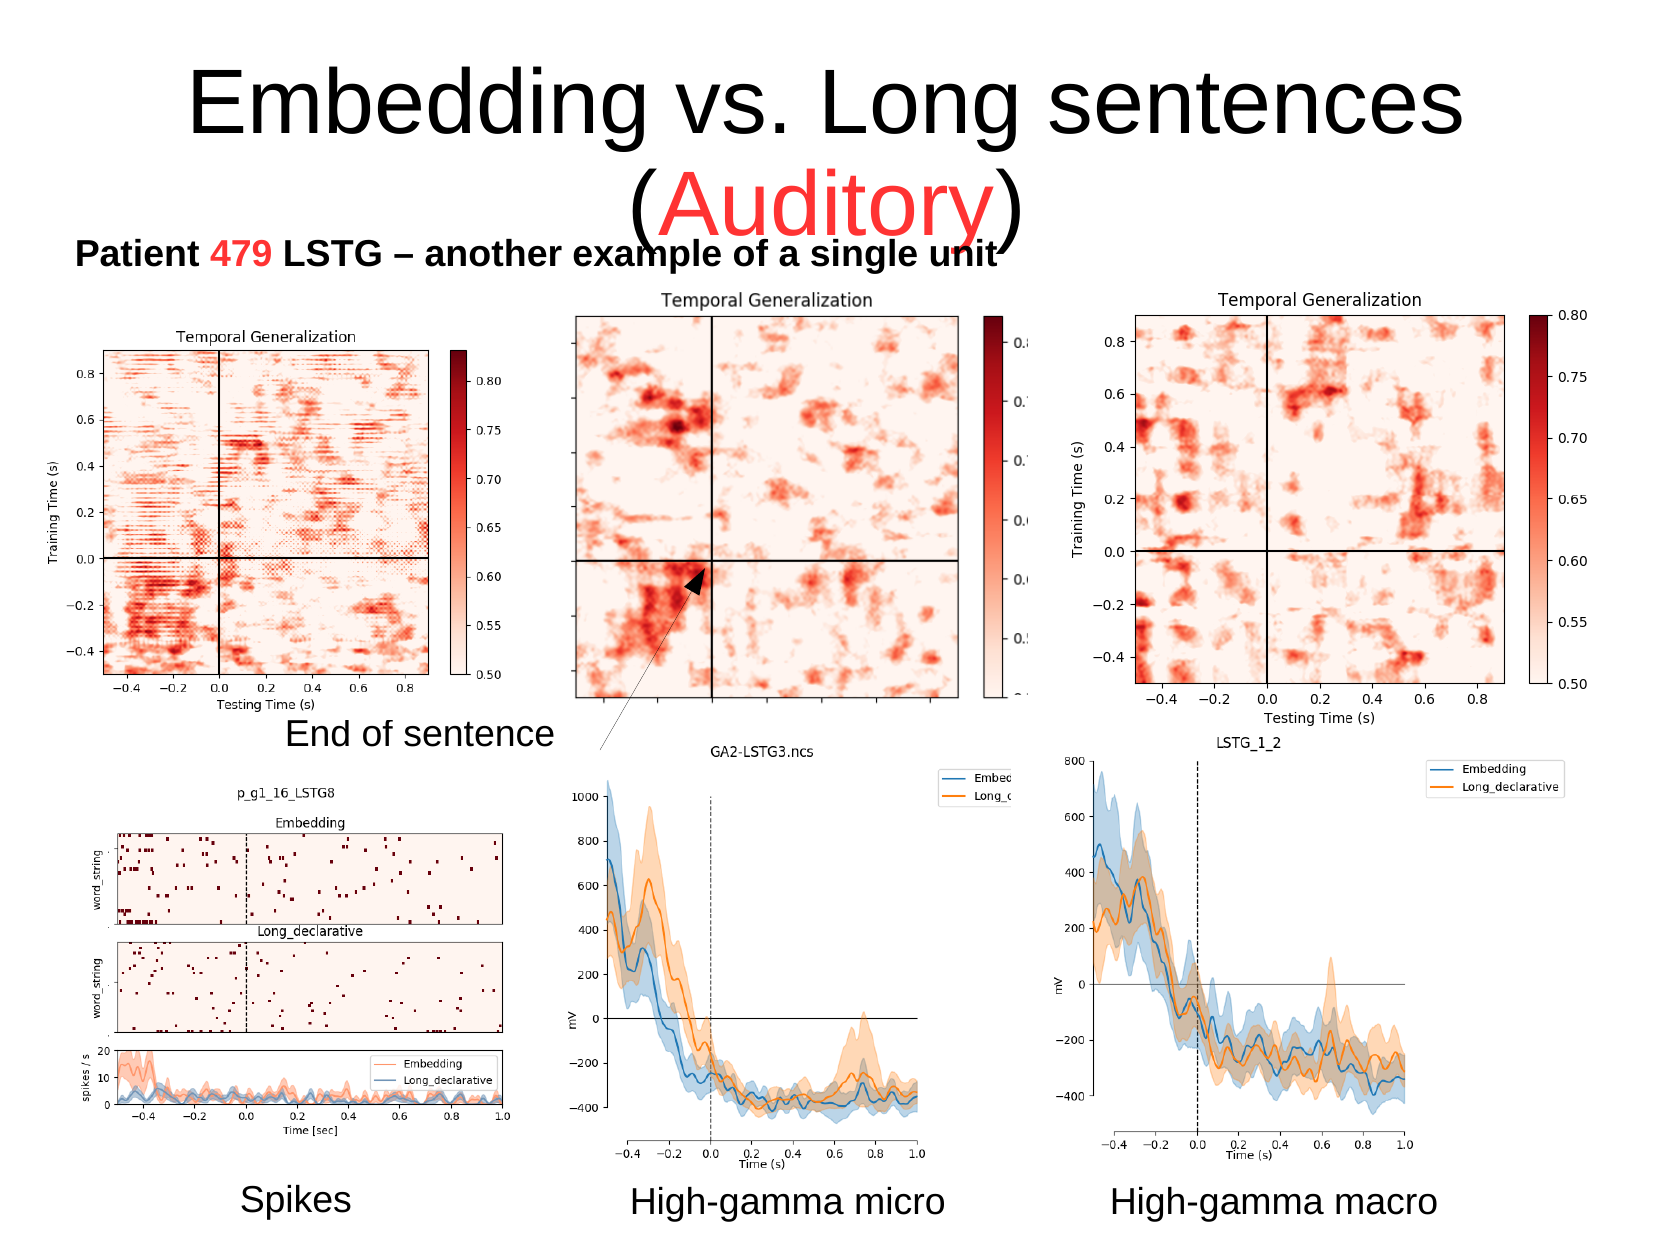

# Embedding vs. Long sentences (Auditory)
Patient 479 LSTG – another example of a single unit
End of sentence
Spikes
High-gamma micro
High-gamma macro